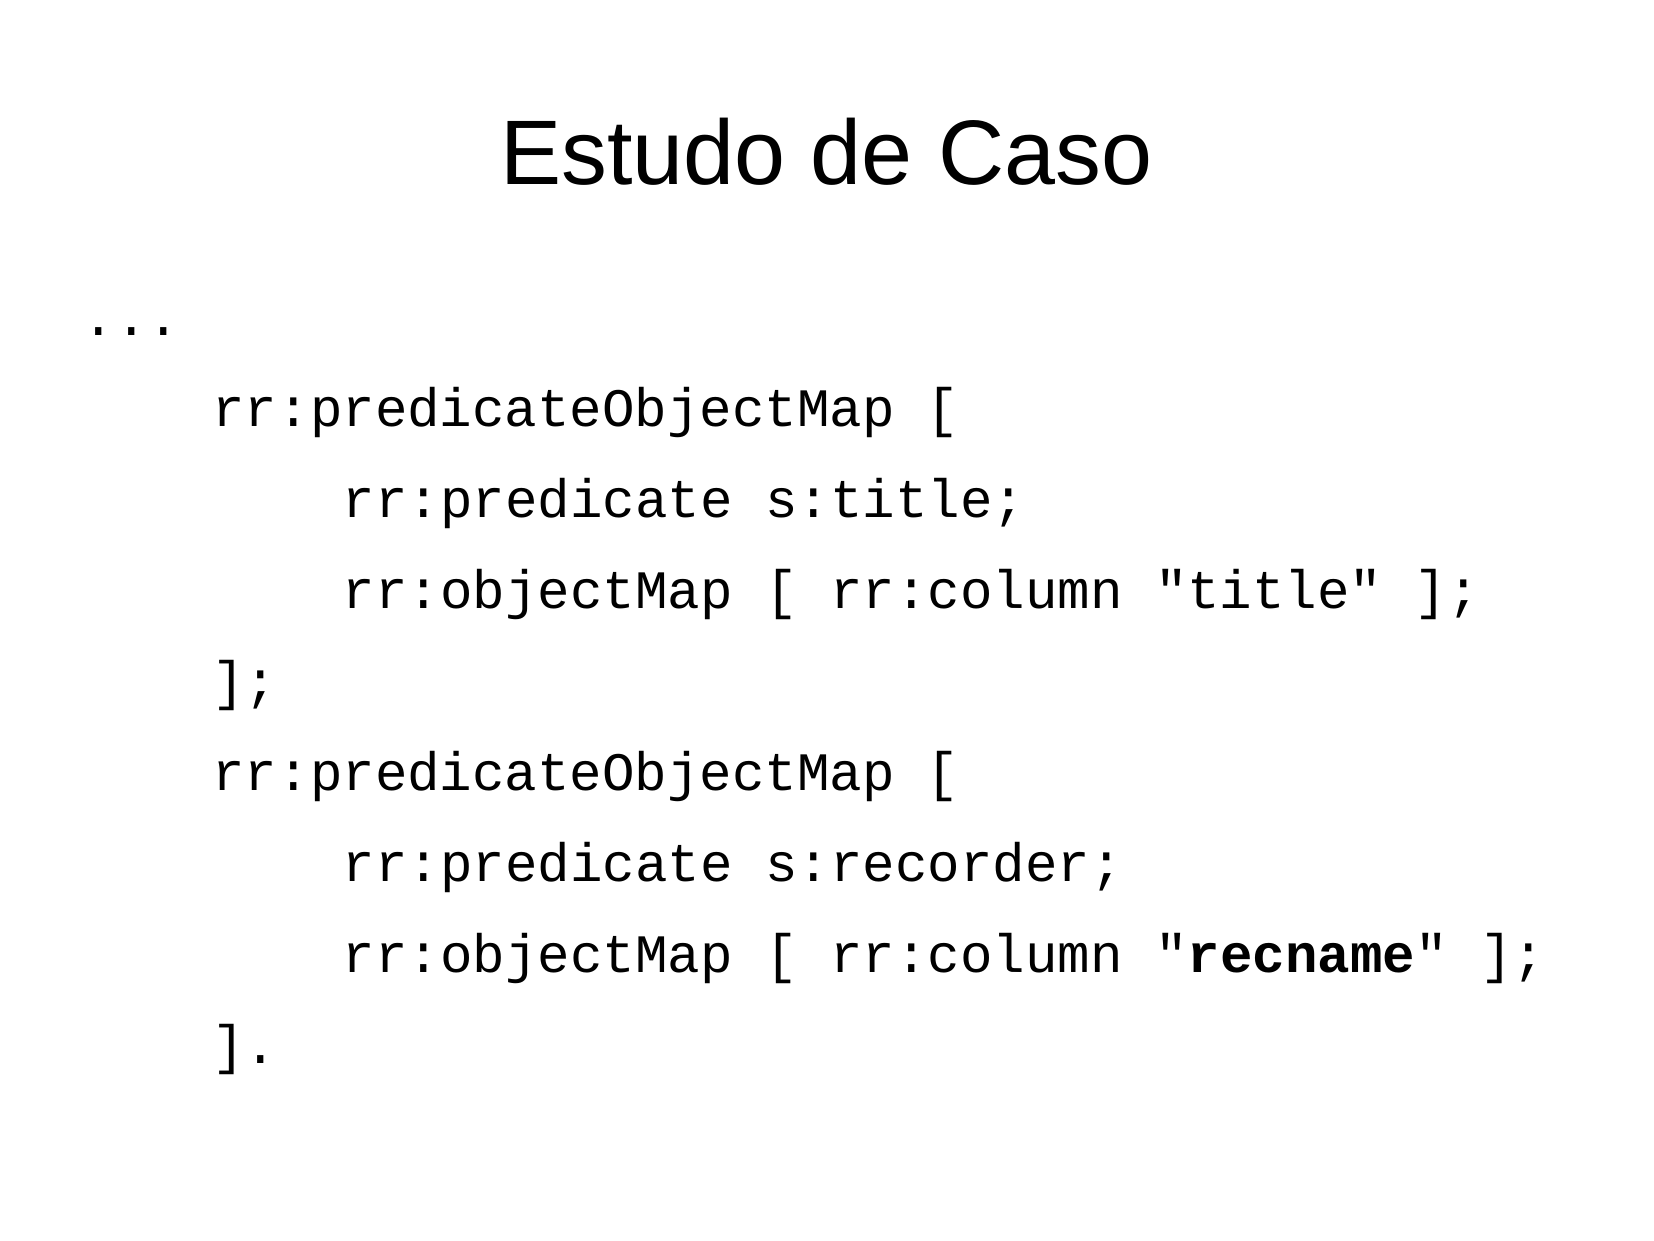

# Estudo de Caso
...
 rr:predicateObjectMap [
 rr:predicate s:title;
 rr:objectMap [ rr:column "title" ];
 ];
 rr:predicateObjectMap [
 rr:predicate s:recorder;
 rr:objectMap [ rr:column "recname" ];
 ].